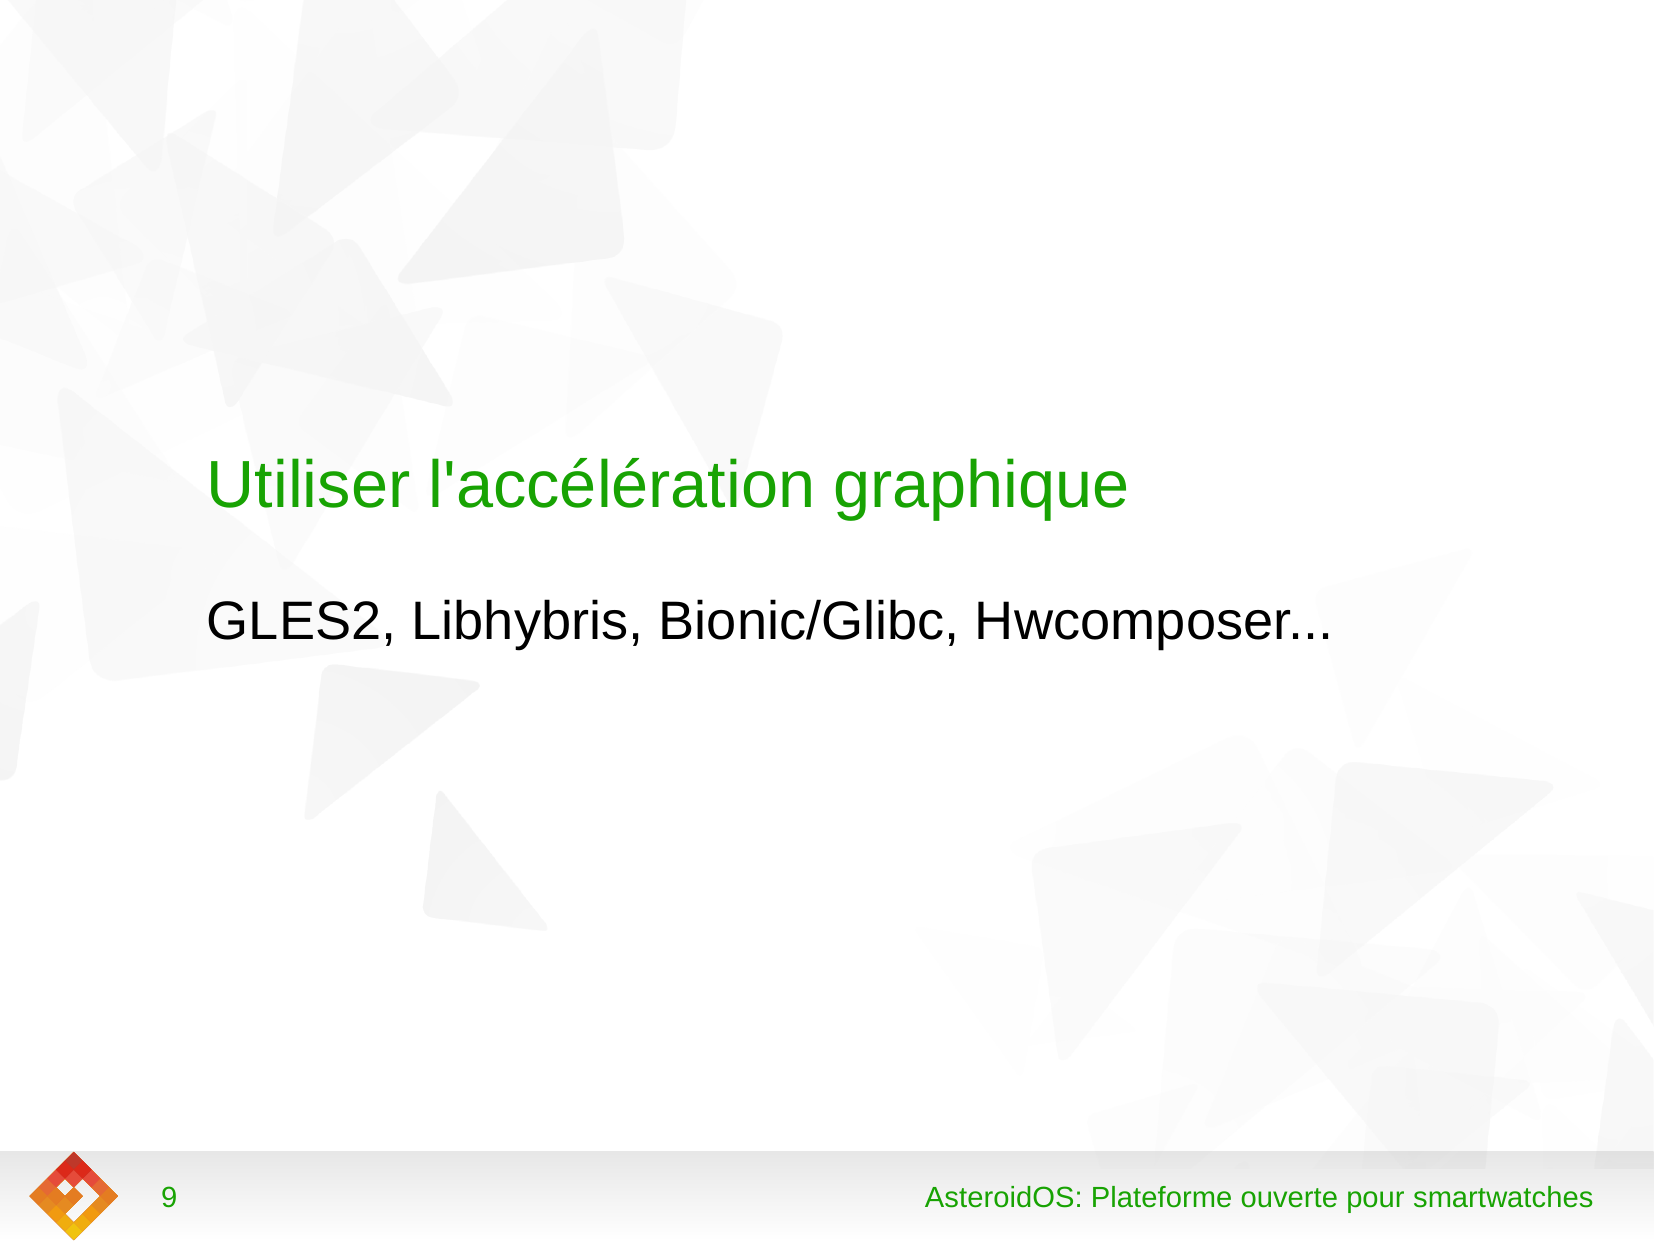

# Utiliser l'accélération graphique
GLES2, Libhybris, Bionic/Glibc, Hwcomposer...
9
AsteroidOS: Plateforme ouverte pour smartwatches